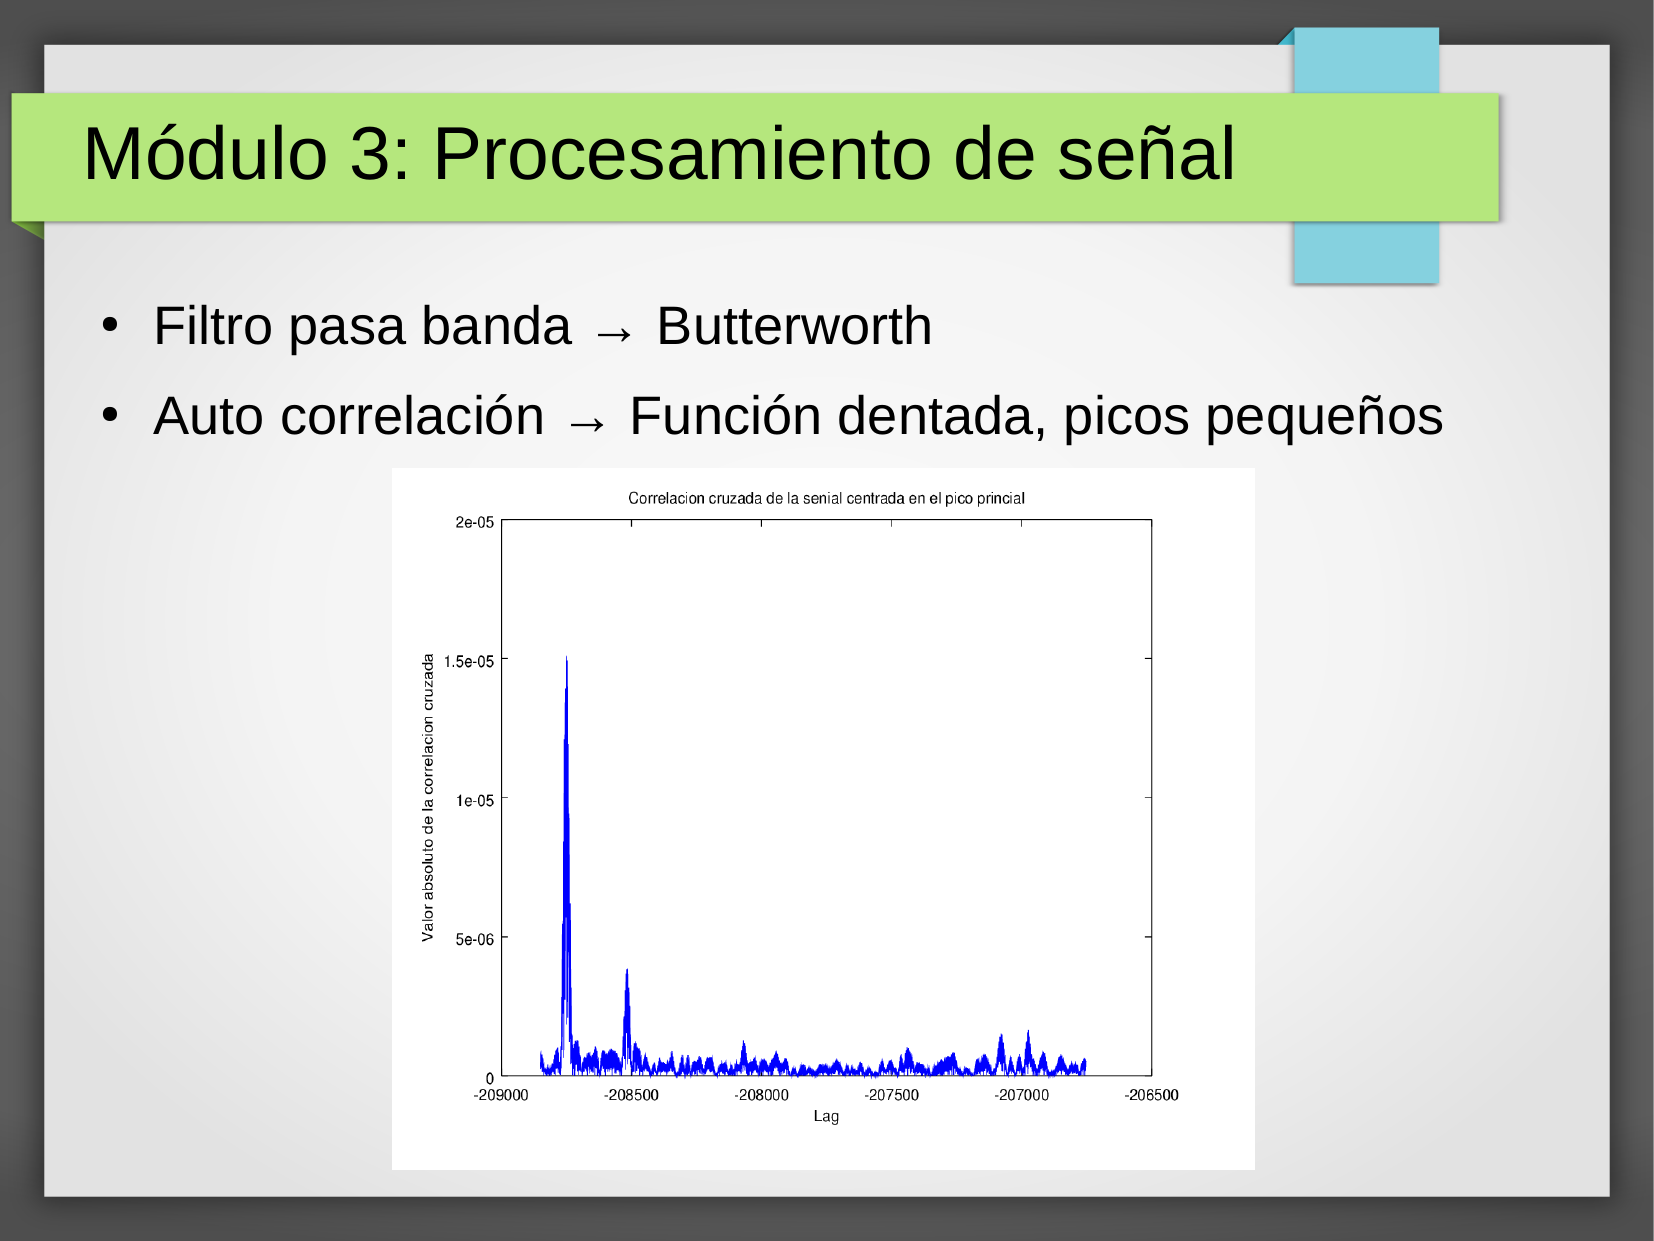

# Módulo 3: Procesamiento de señal
Filtro pasa banda → Butterworth
Auto correlación → Función dentada, picos pequeños